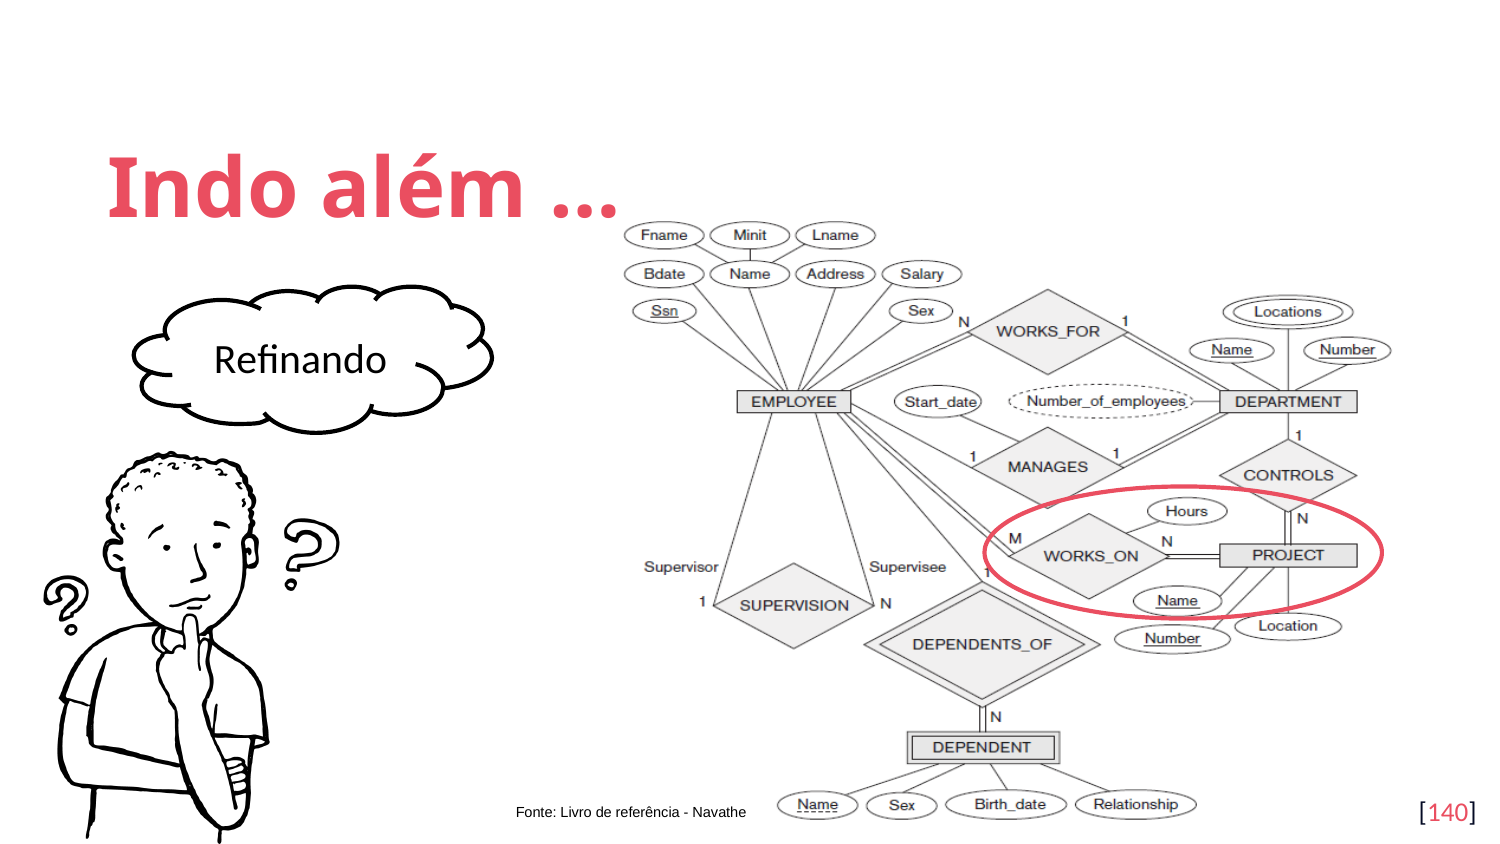

Indo além …
Refinando
Fonte: Livro de referência - Navathe